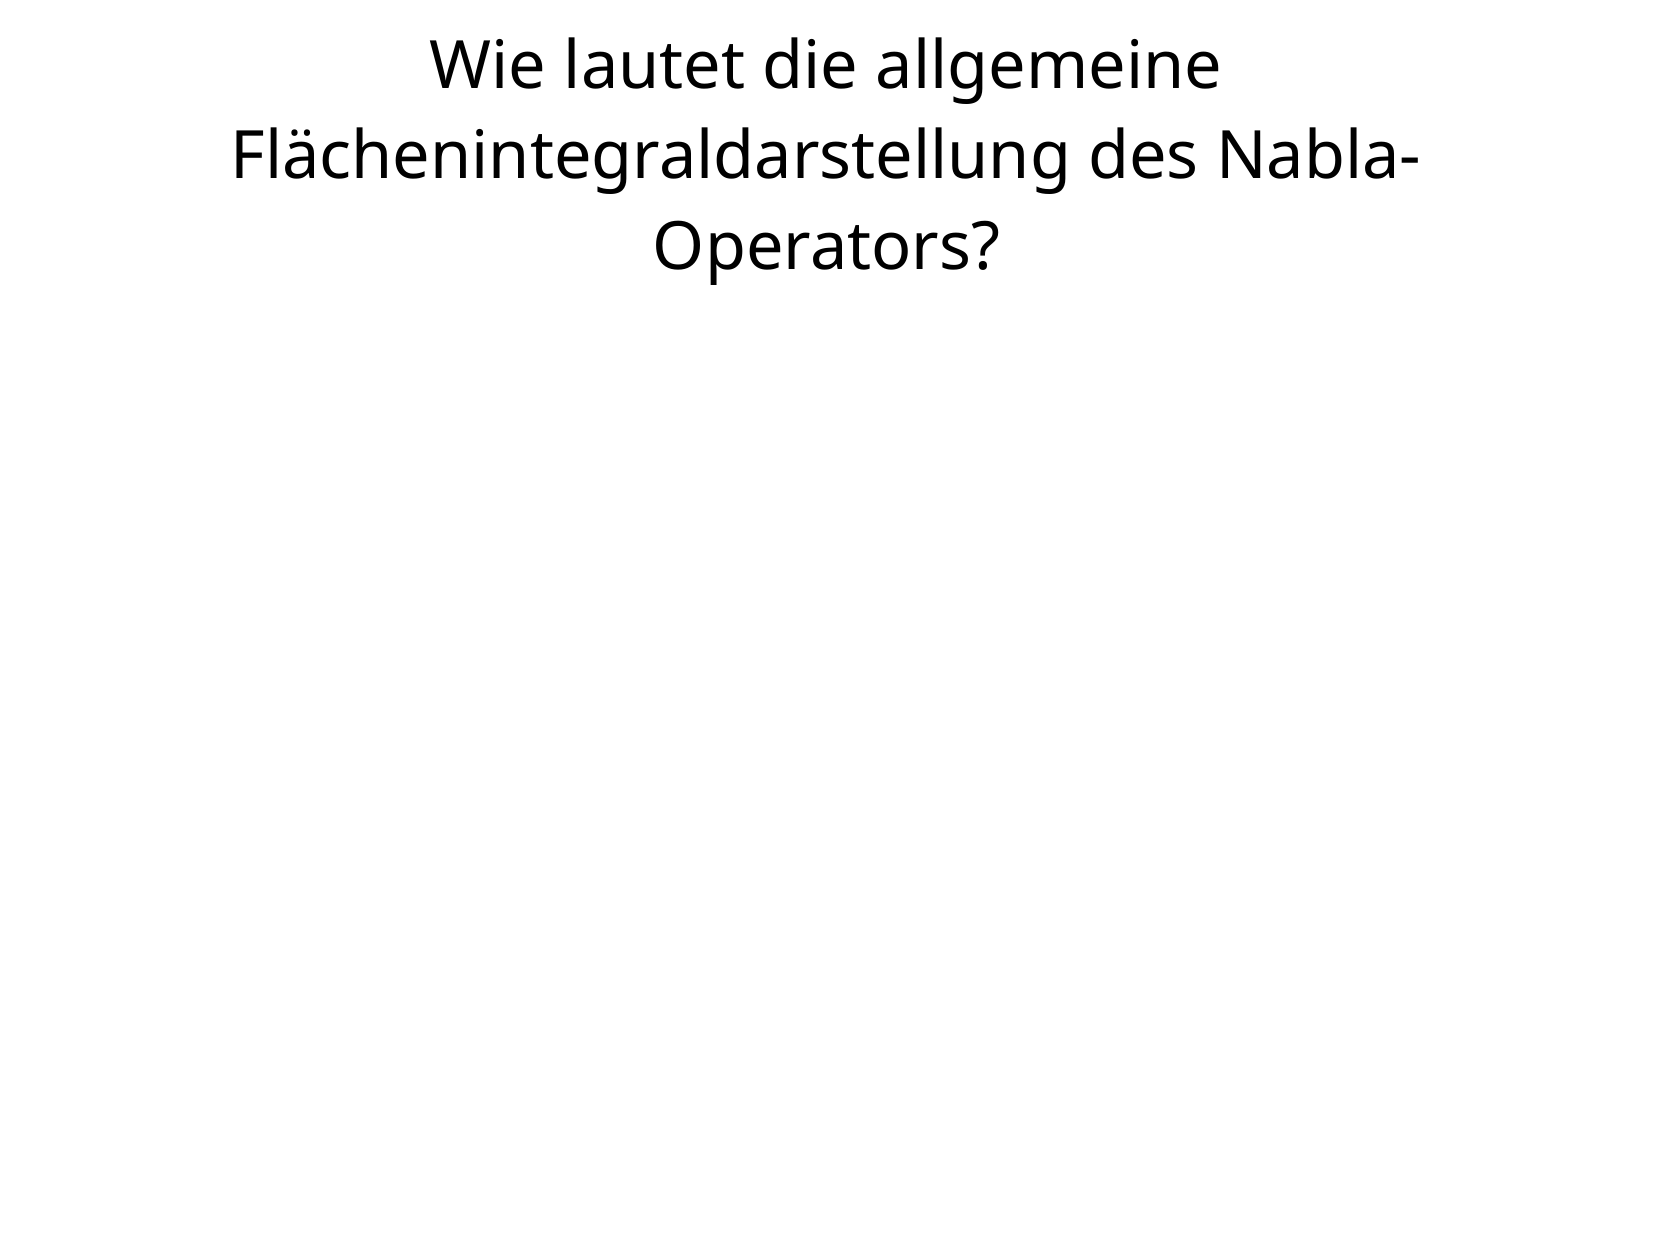

# Wie lautet die allgemeine Flächenintegraldarstellung des Nabla-Operators?